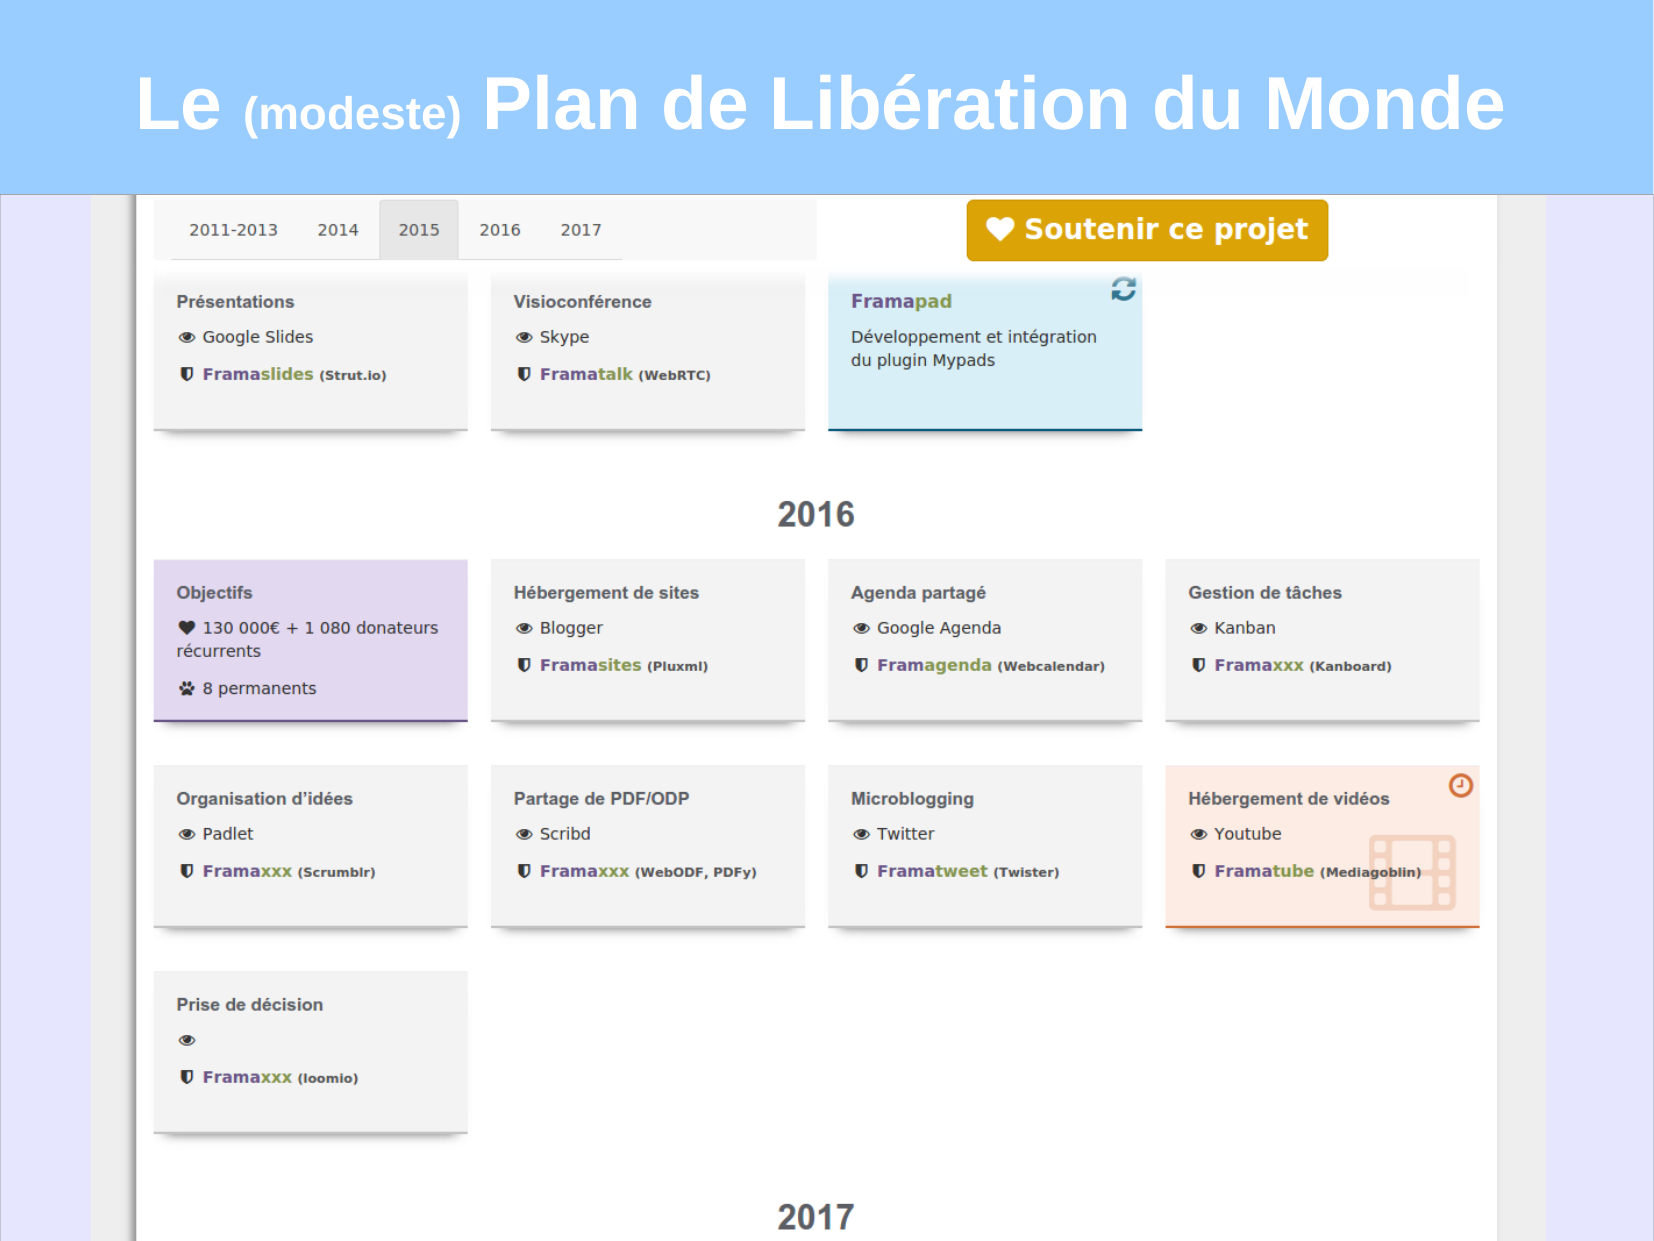

# Le (modeste) Plan de Libération du Monde